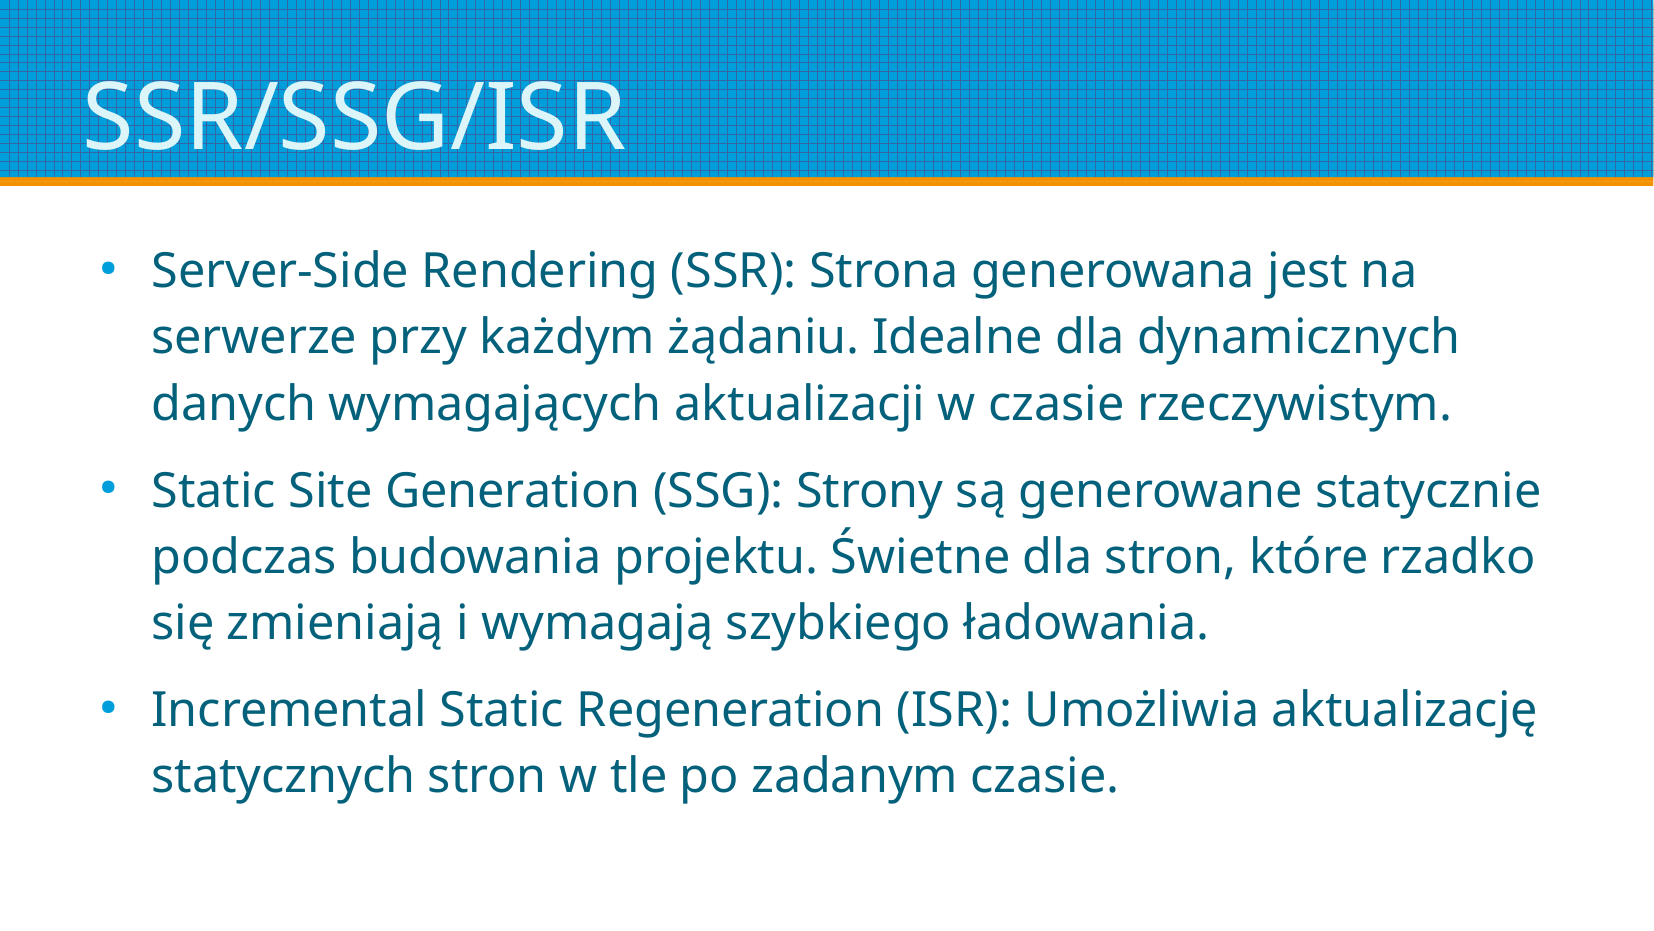

# SSR/SSG/ISR
Server-Side Rendering (SSR): Strona generowana jest na serwerze przy każdym żądaniu. Idealne dla dynamicznych danych wymagających aktualizacji w czasie rzeczywistym.
Static Site Generation (SSG): Strony są generowane statycznie podczas budowania projektu. Świetne dla stron, które rzadko się zmieniają i wymagają szybkiego ładowania.
Incremental Static Regeneration (ISR): Umożliwia aktualizację statycznych stron w tle po zadanym czasie.